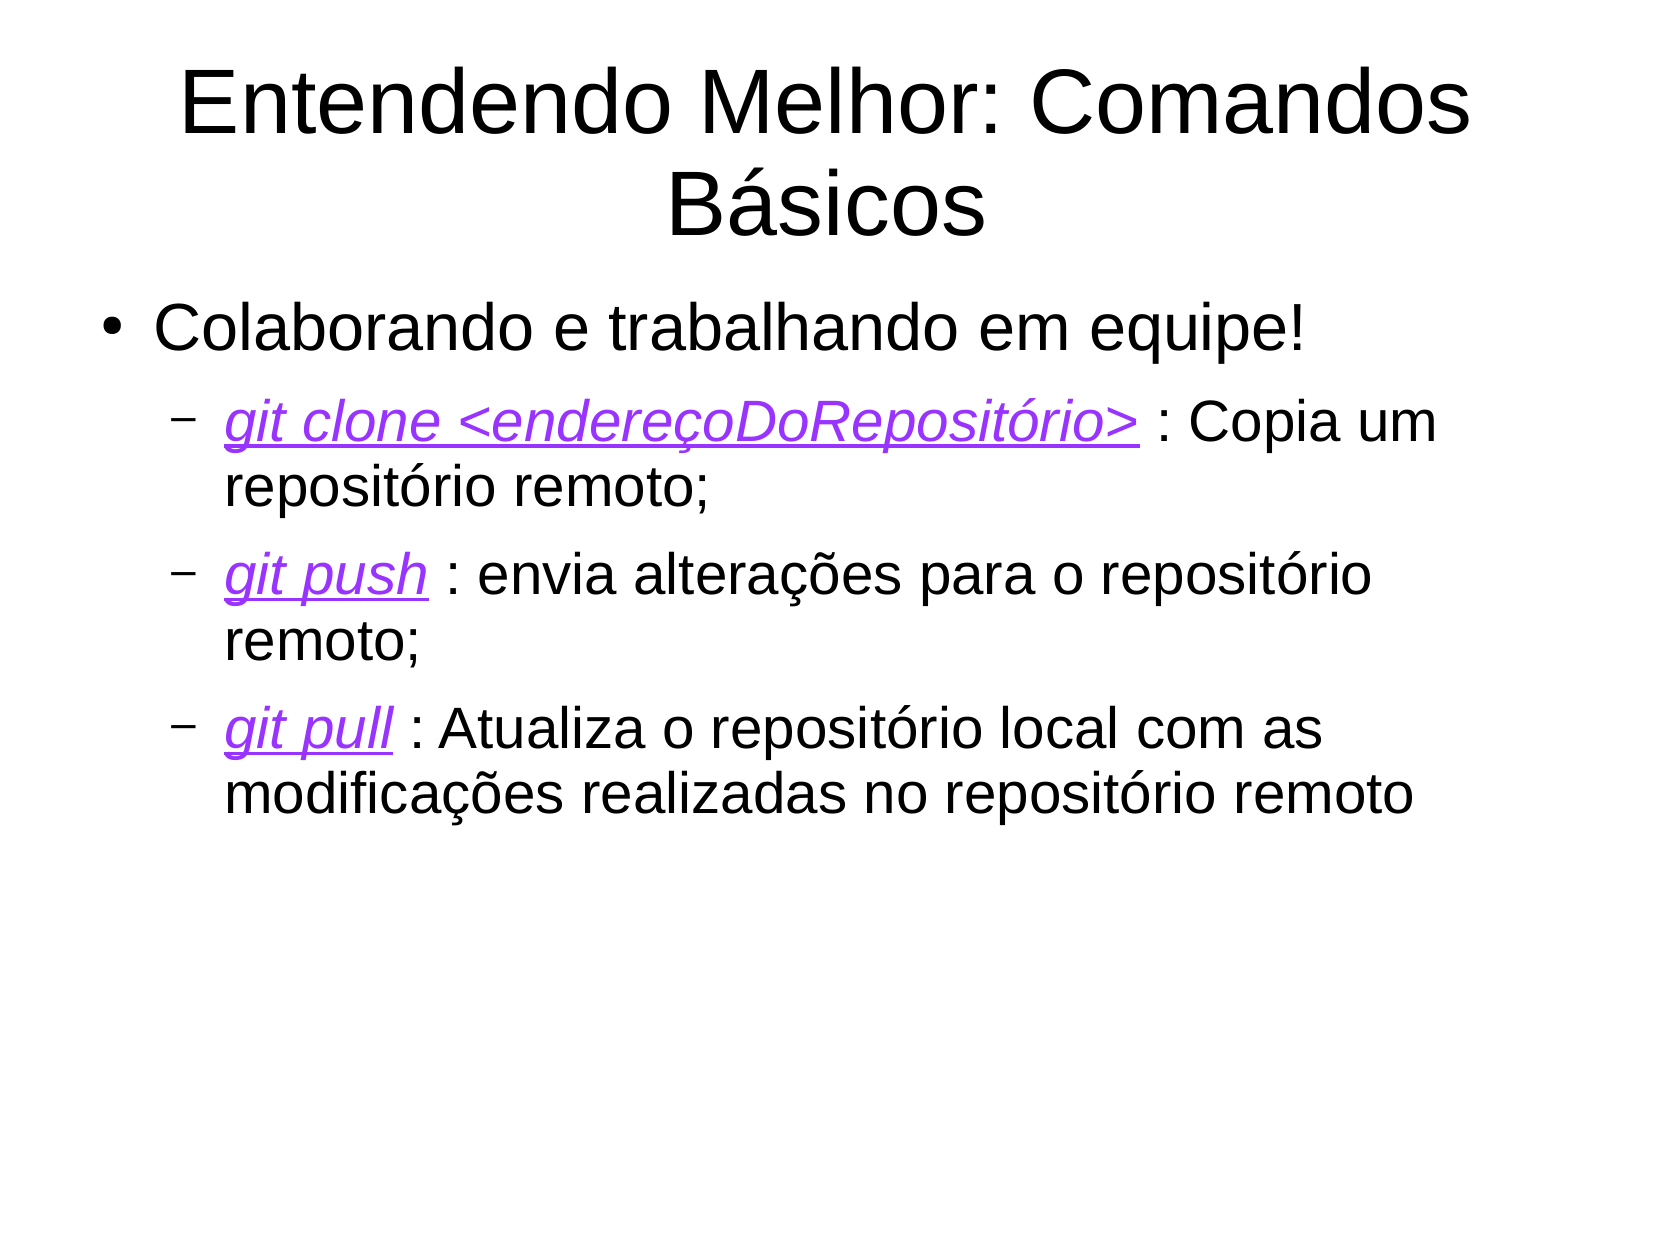

# Entendendo Melhor: Comandos Básicos
Colaborando e trabalhando em equipe!
git clone <endereçoDoRepositório> : Copia um repositório remoto;
git push : envia alterações para o repositório remoto;
git pull : Atualiza o repositório local com as modificações realizadas no repositório remoto